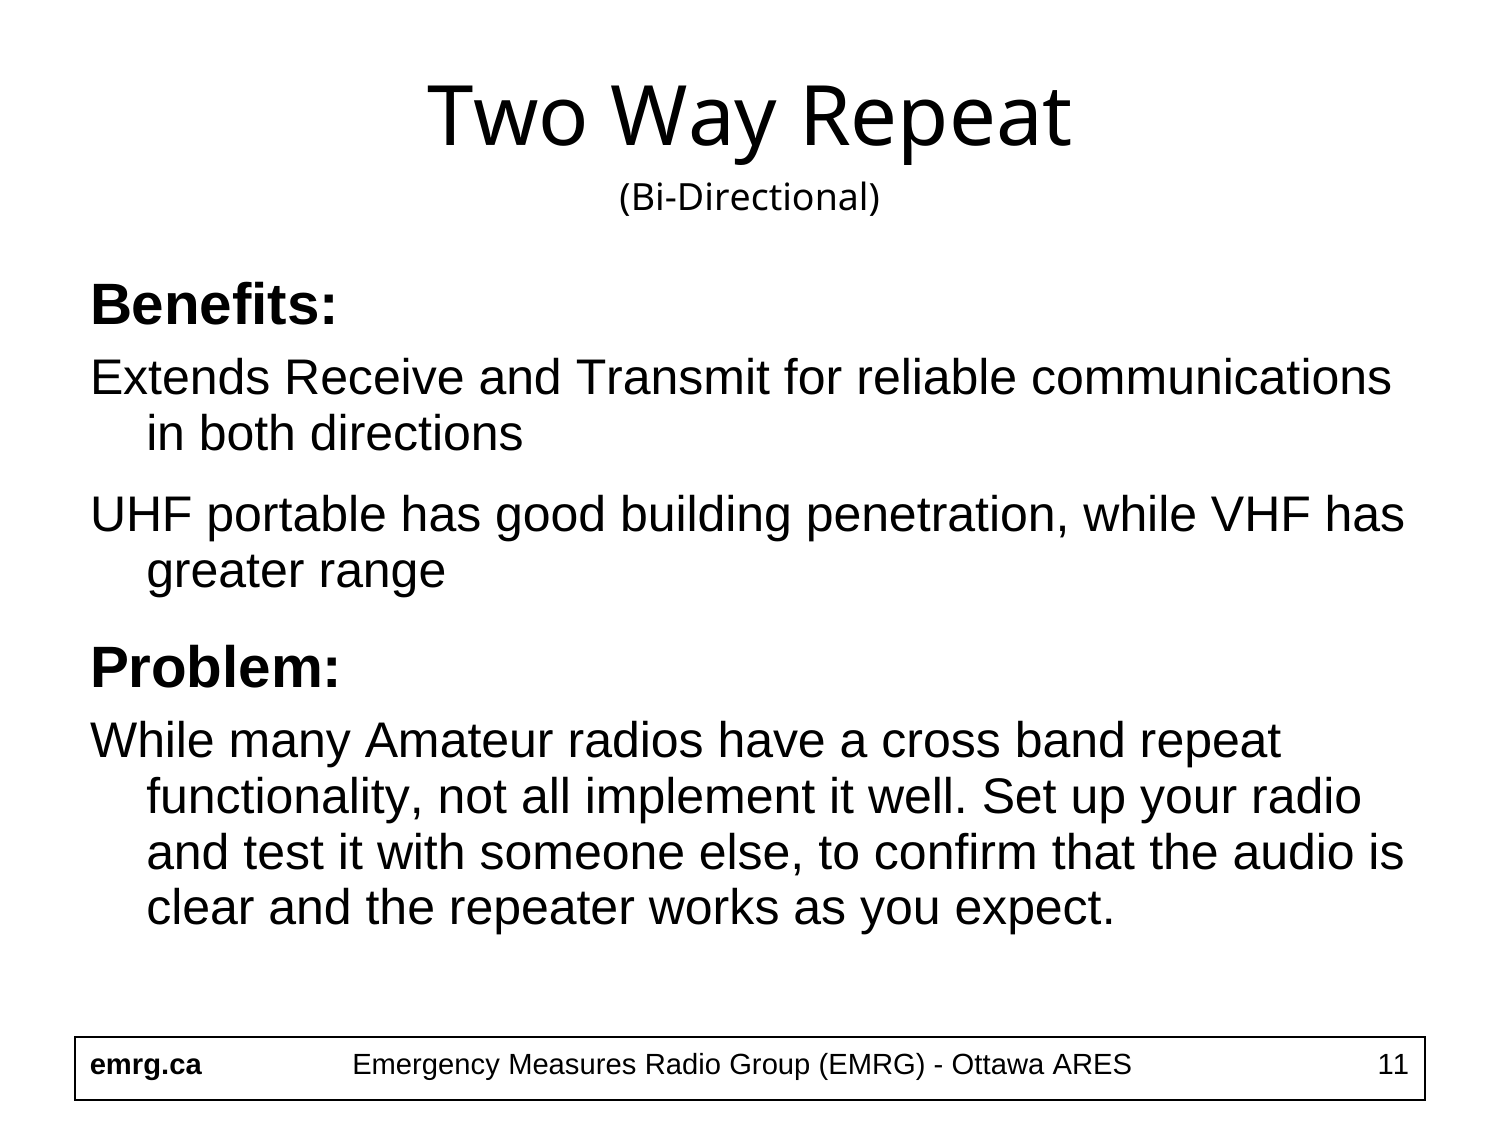

# Two Way Repeat (Bi-Directional)
Benefits:
Extends Receive and Transmit for reliable communications in both directions
UHF portable has good building penetration, while VHF has greater range
Problem:
While many Amateur radios have a cross band repeat functionality, not all implement it well. Set up your radio and test it with someone else, to confirm that the audio is clear and the repeater works as you expect.
Emergency Measures Radio Group (EMRG) - Ottawa ARES